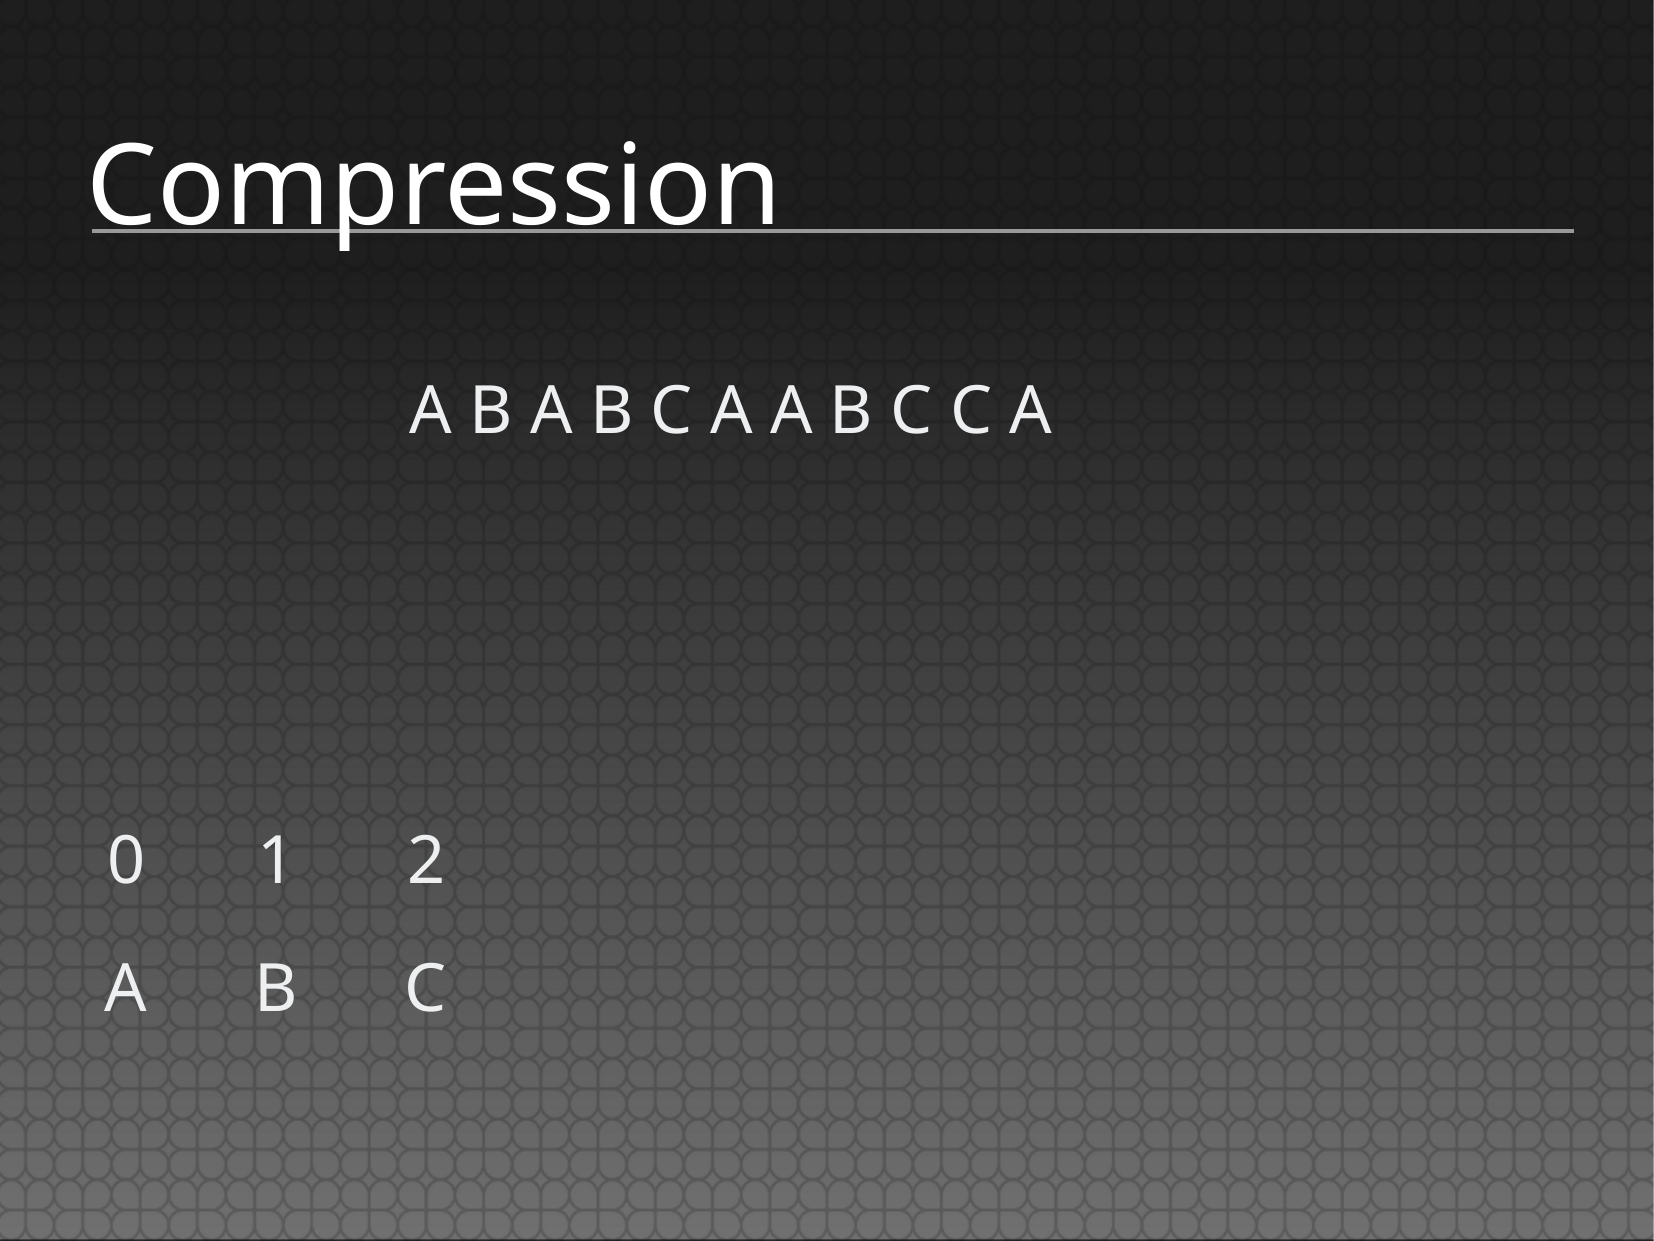

# Compression
A B A B C A A B C C A
0		1		2
A		B		C